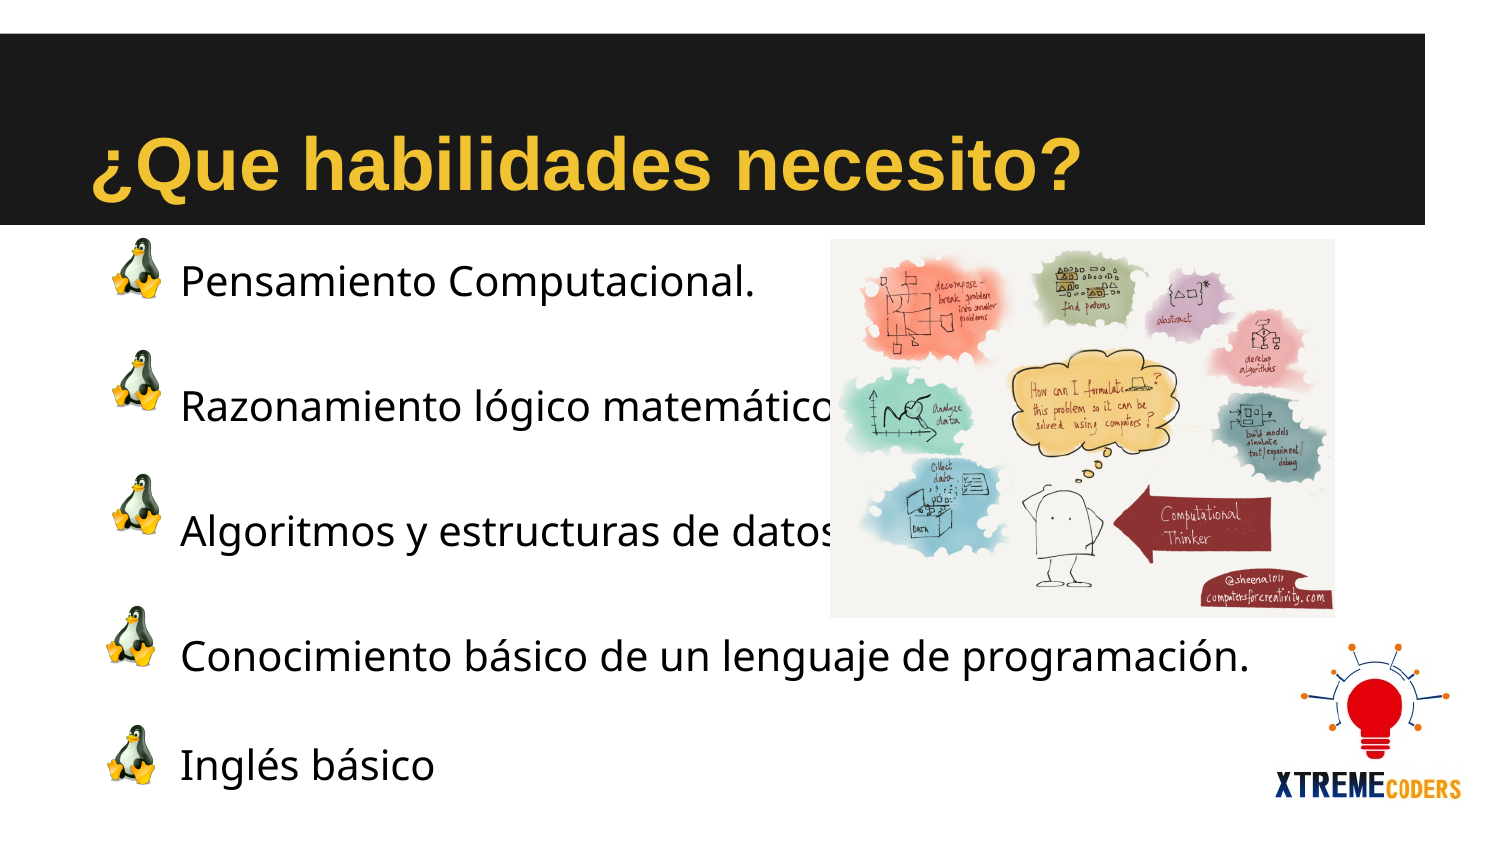

¿Que habilidades necesito?
Pensamiento Computacional.
Razonamiento lógico matemático.
Algoritmos y estructuras de datos.
Conocimiento básico de un lenguaje de programación.
Inglés básico